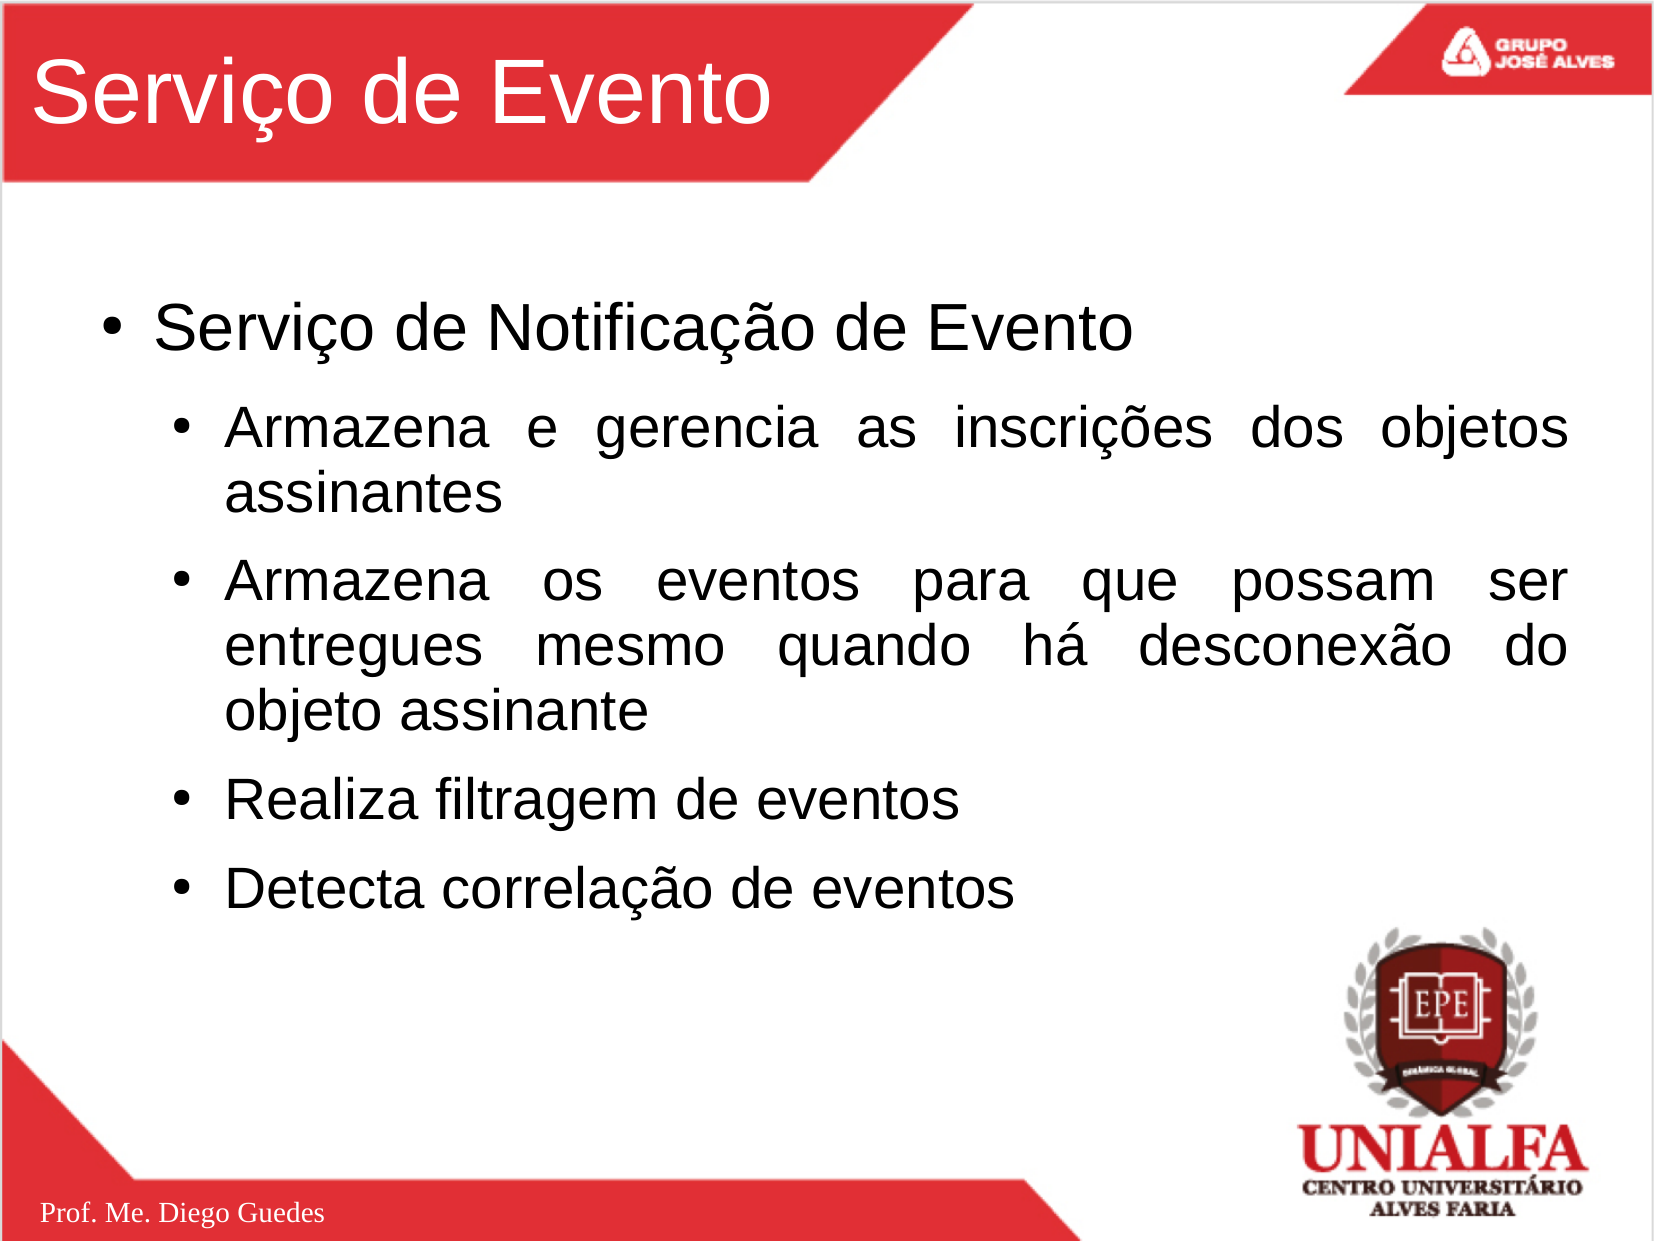

# Serviço de Evento
Serviço de Notificação de Evento
Armazena e gerencia as inscrições dos objetos assinantes
Armazena os eventos para que possam ser entregues mesmo quando há desconexão do objeto assinante
Realiza filtragem de eventos
Detecta correlação de eventos